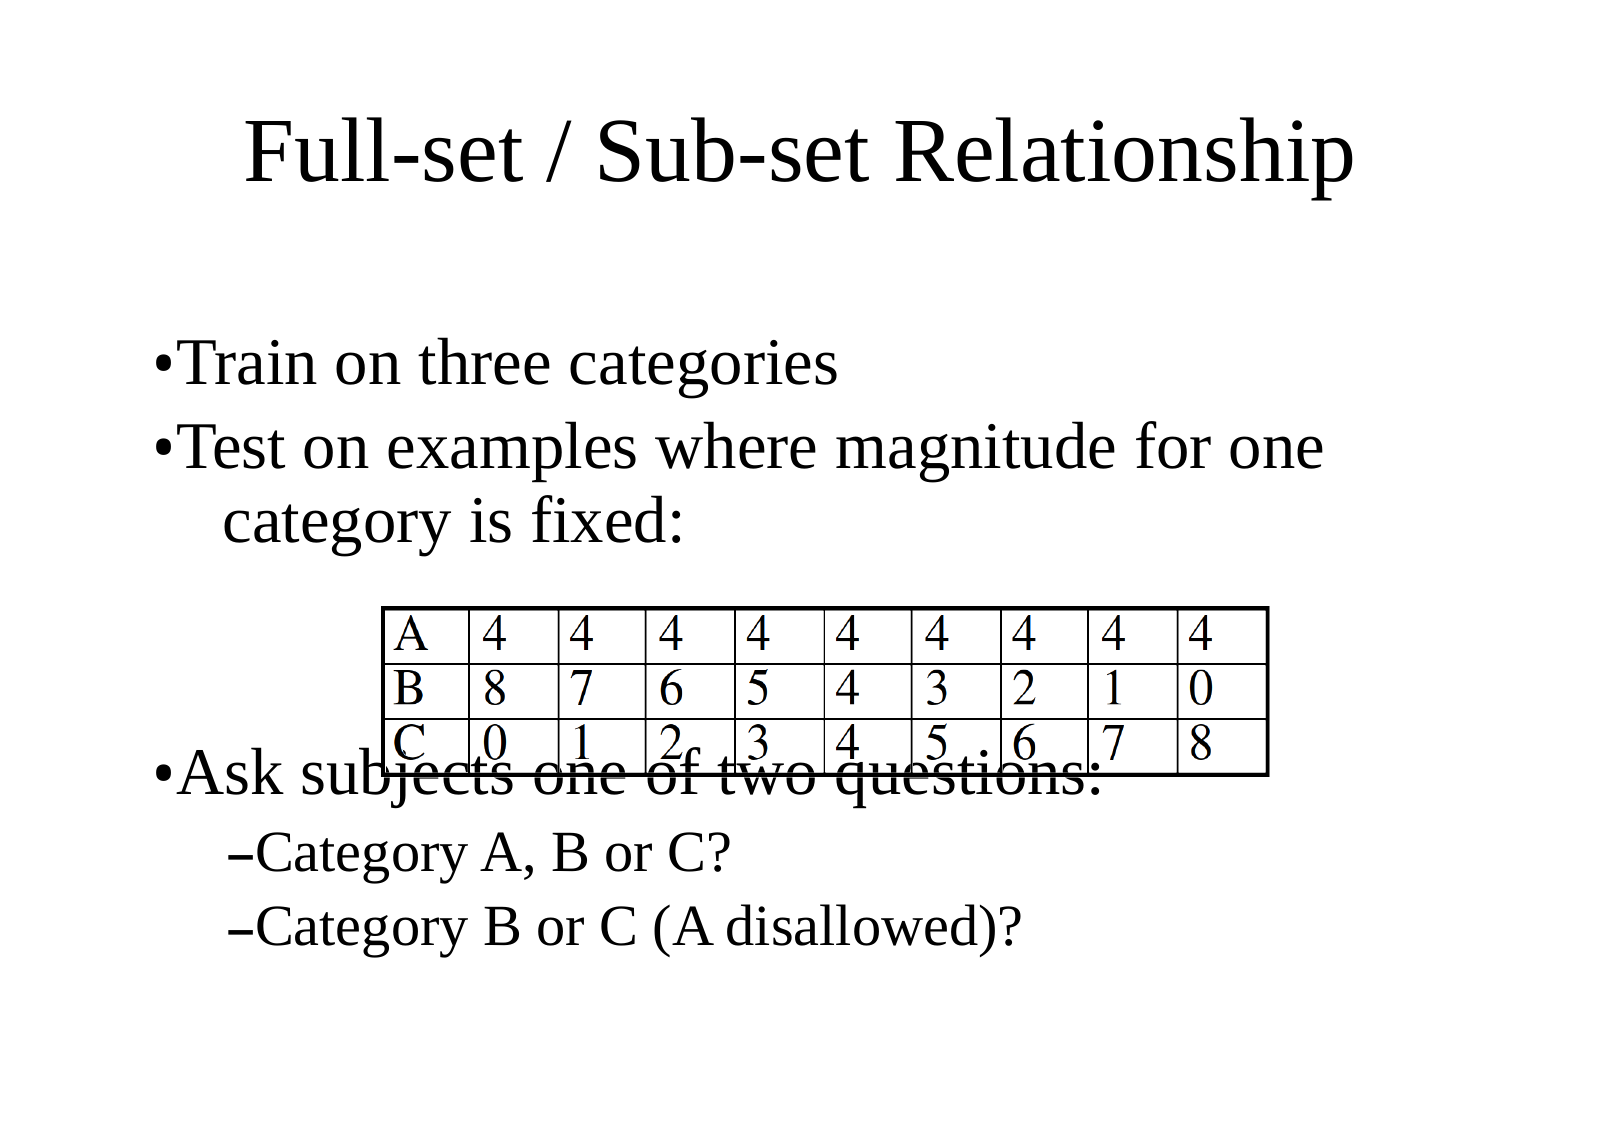

Full-set / Sub-set Relationship
Train on three categories
Test on examples where magnitude for one category is fixed:
Ask subjects one of two questions:
Category A, B or C?
Category B or C (A disallowed)?